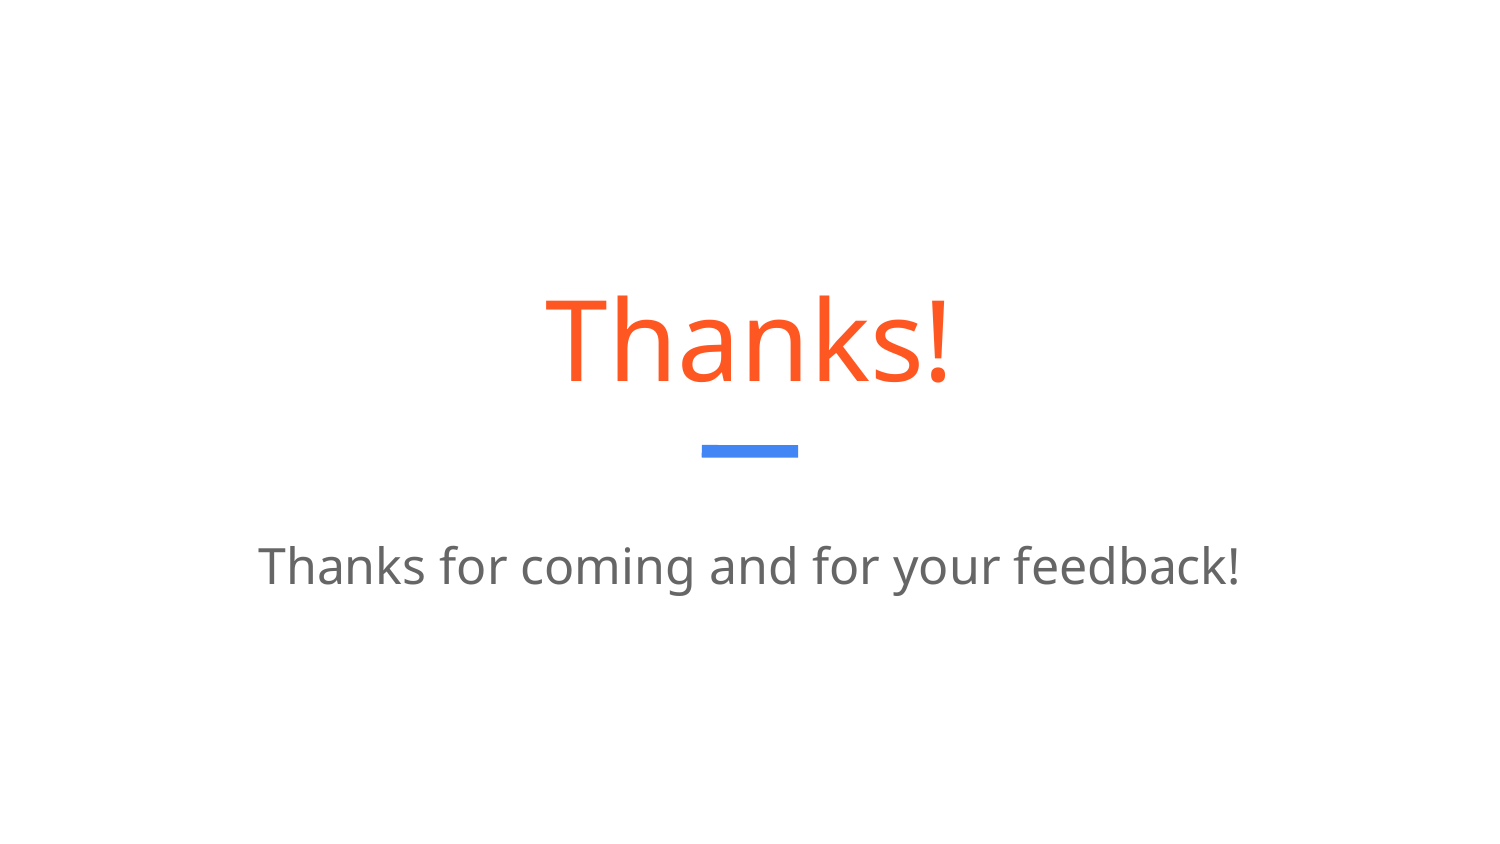

# Thanks!
Thanks for coming and for your feedback!